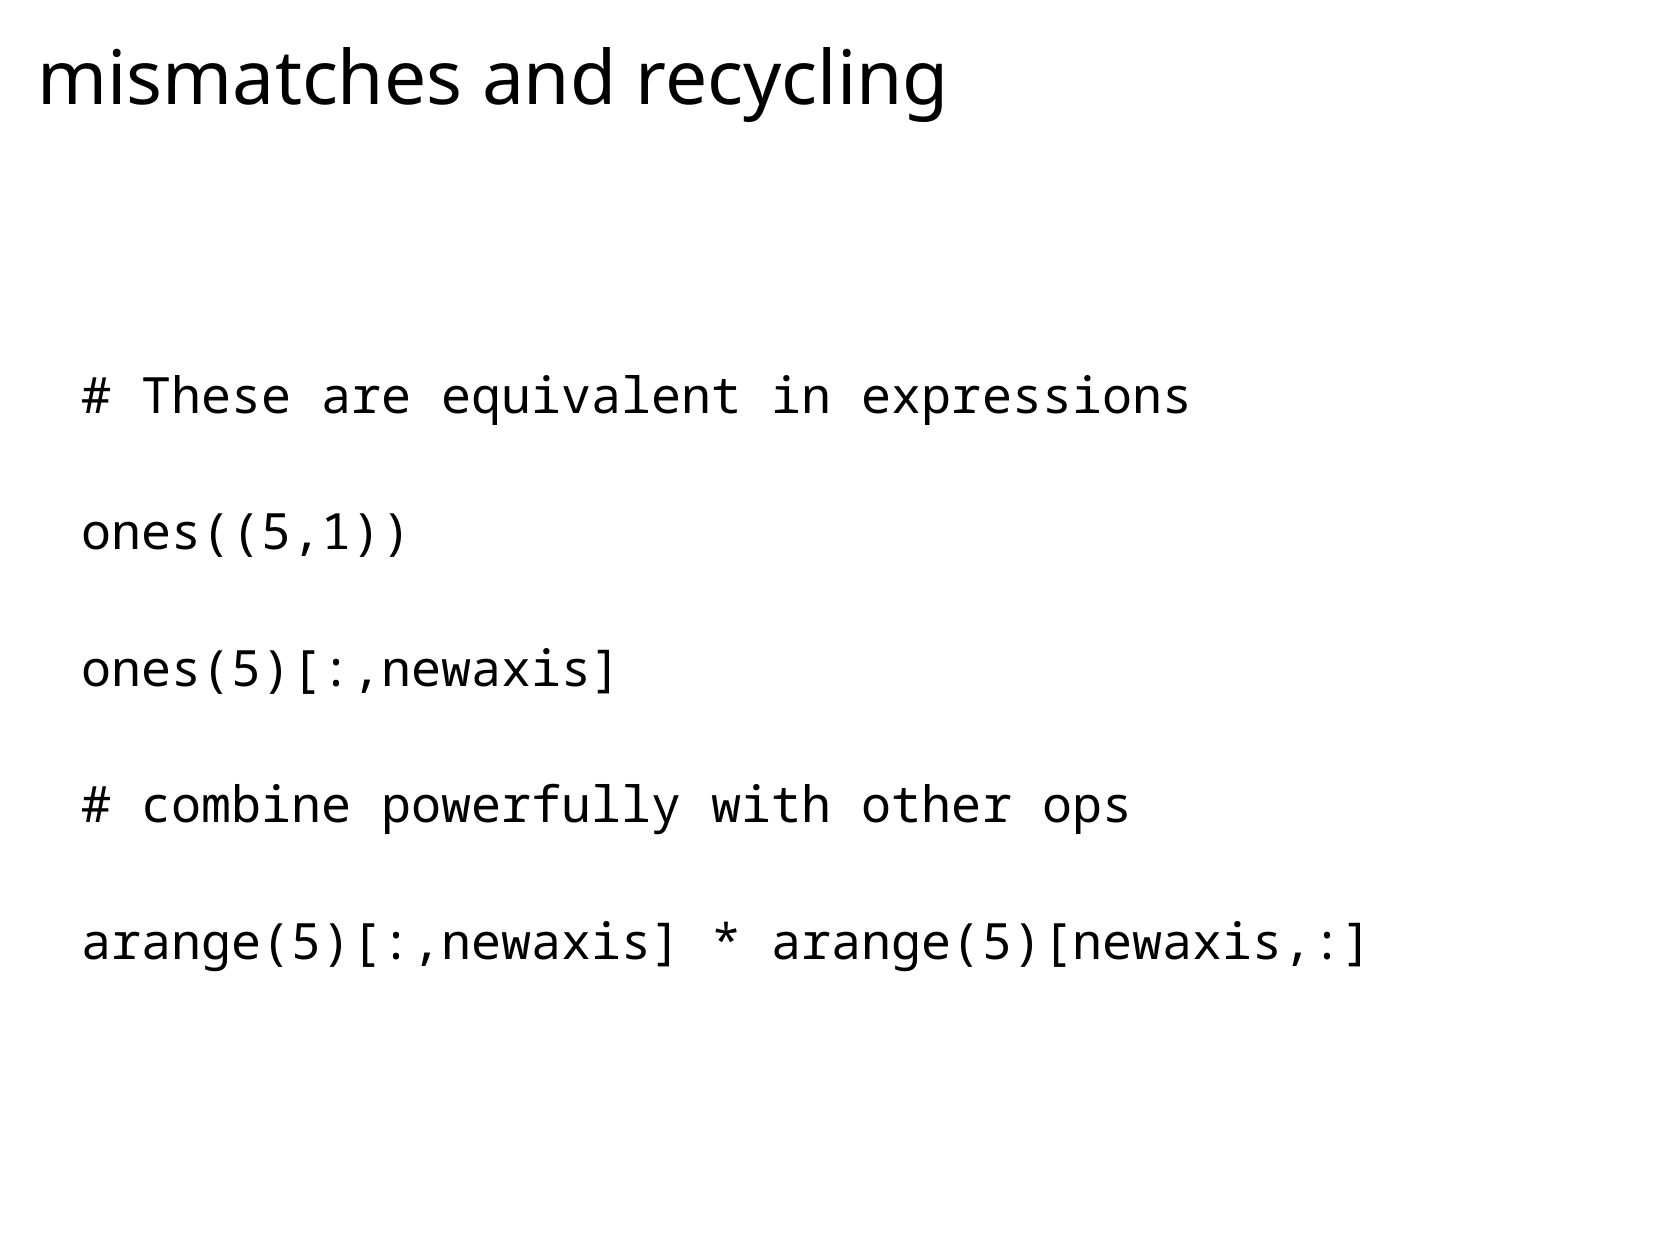

# mismatches and recycling
# These are equivalent in expressions
ones((5,1))
ones(5)[:,newaxis]
# combine powerfully with other ops
arange(5)[:,newaxis] * arange(5)[newaxis,:]